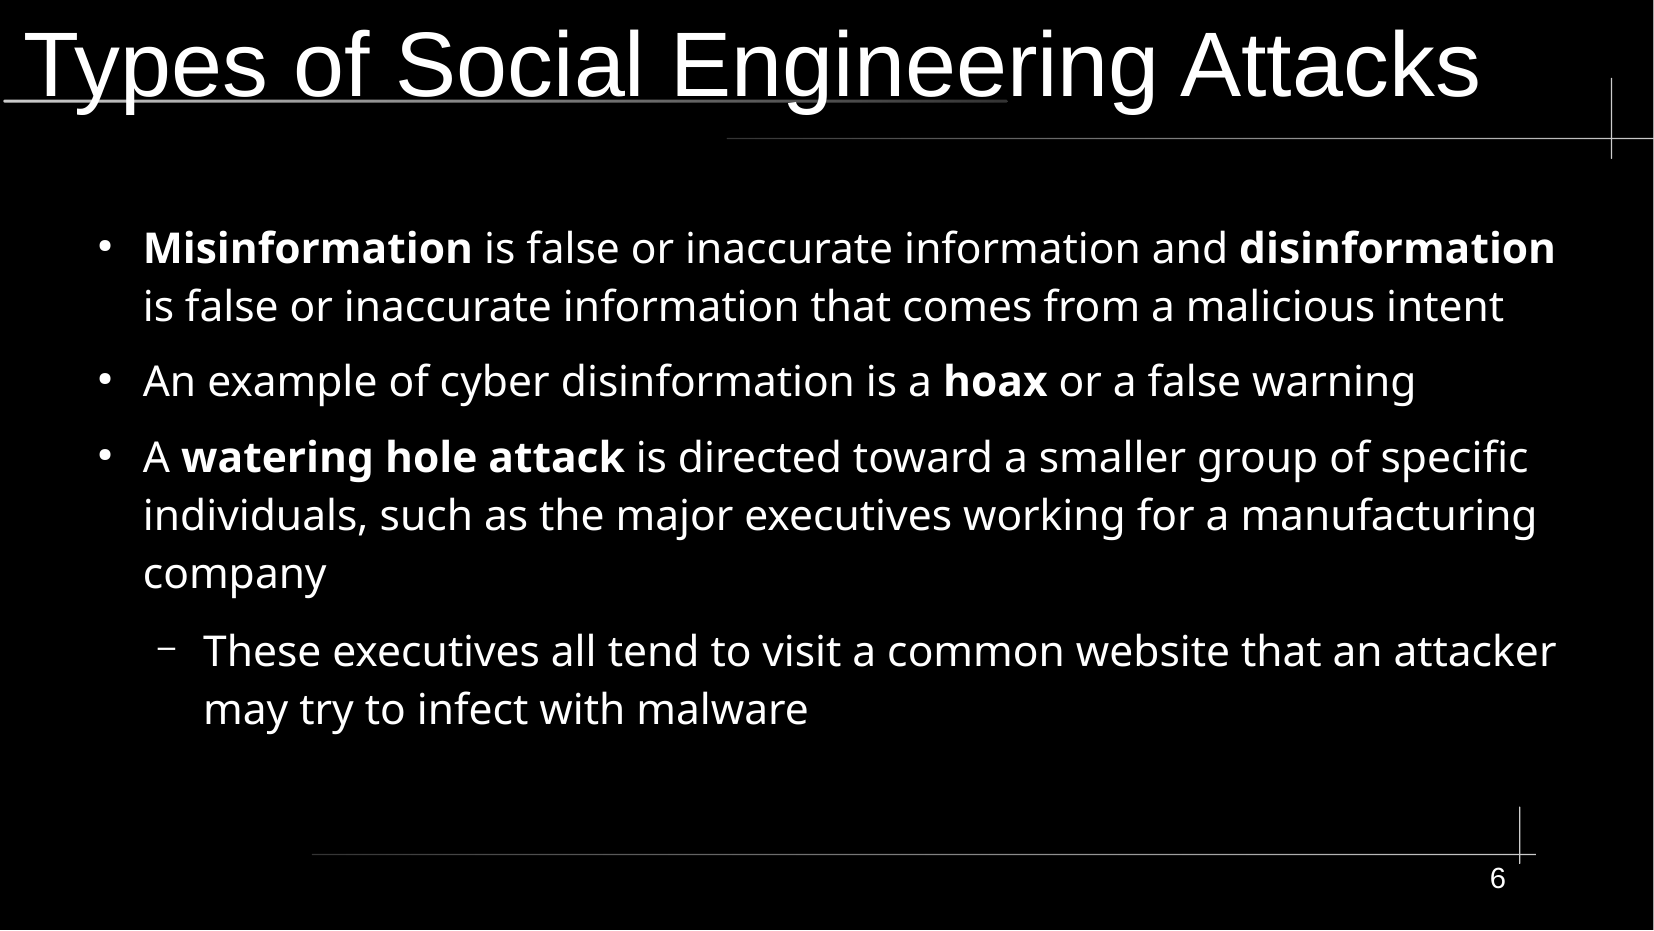

# Types of Social Engineering Attacks
Misinformation is false or inaccurate information and disinformation is false or inaccurate information that comes from a malicious intent
An example of cyber disinformation is a hoax or a false warning
A watering hole attack is directed toward a smaller group of specific individuals, such as the major executives working for a manufacturing company
These executives all tend to visit a common website that an attacker may try to infect with malware
6